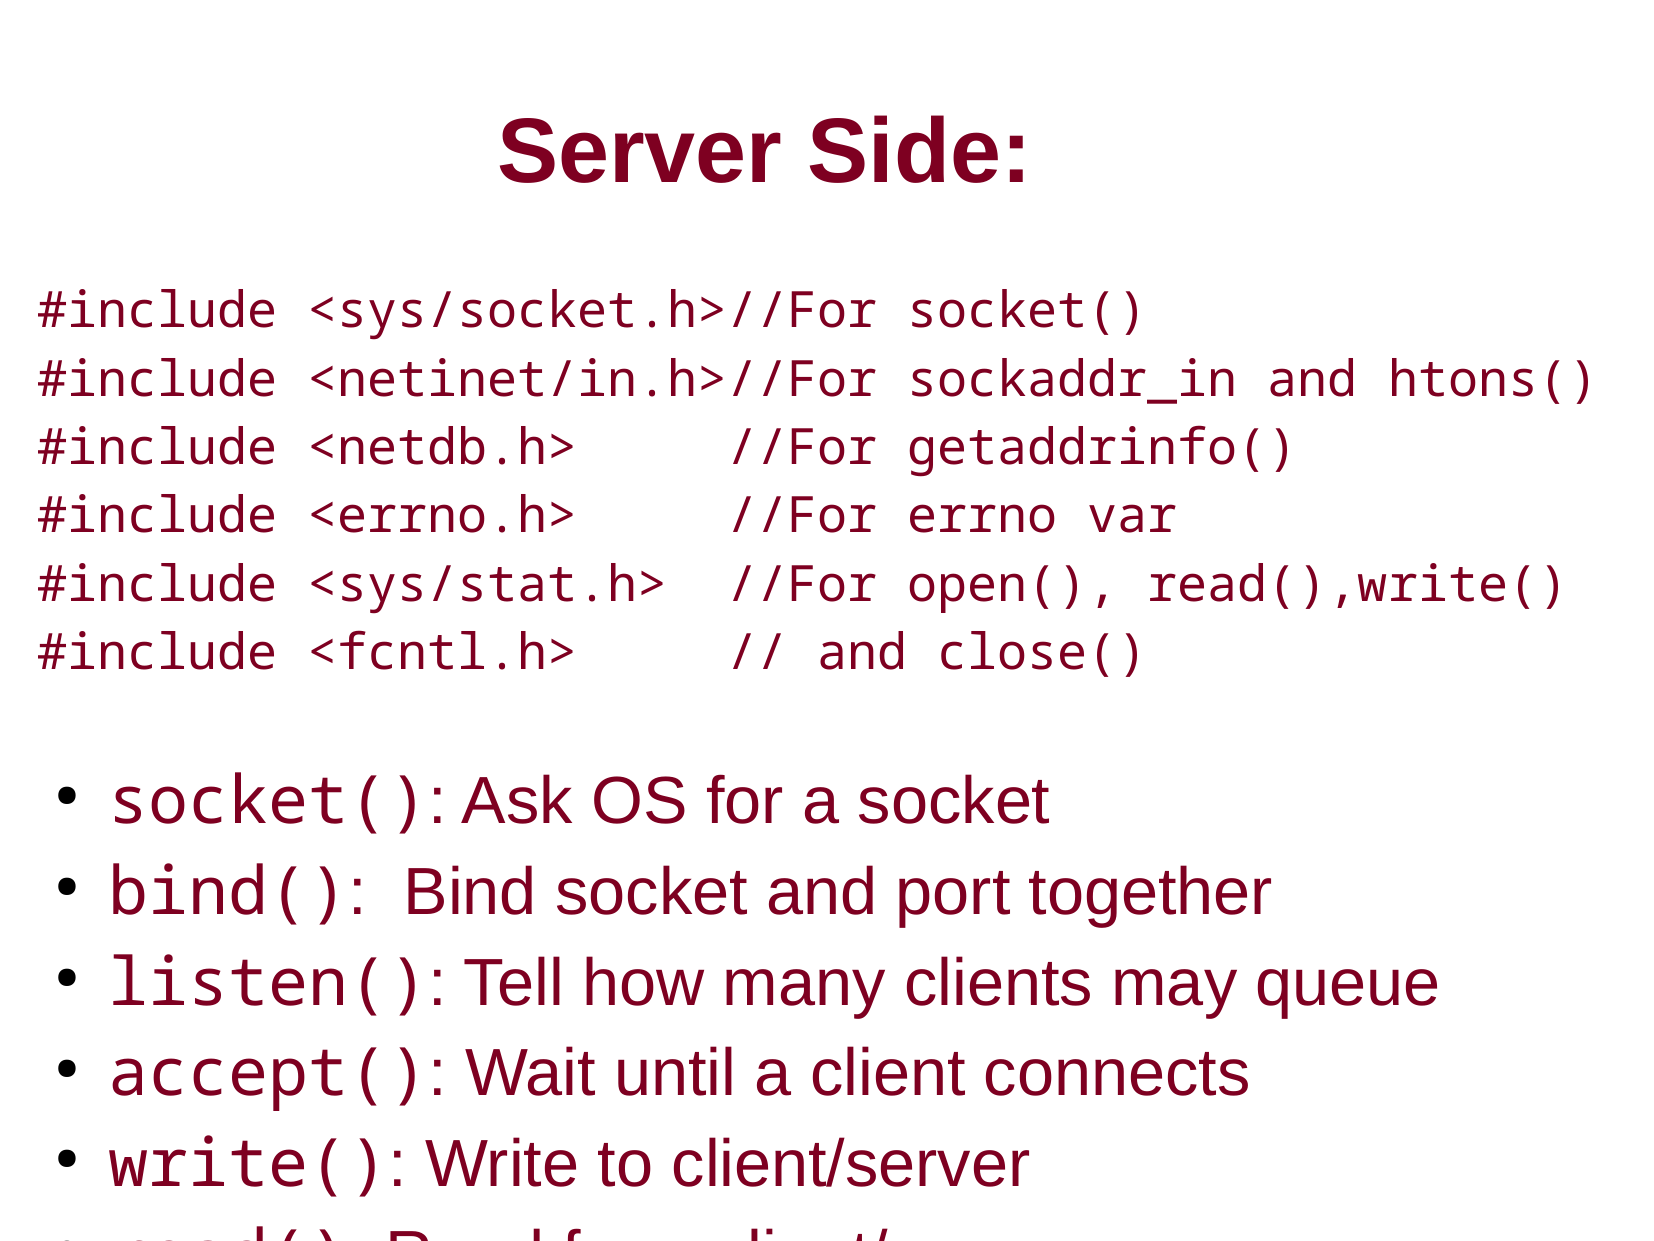

# Server Side:
#include <sys/socket.h>//For socket()
#include <netinet/in.h>//For sockaddr_in and htons()
#include <netdb.h> //For getaddrinfo()
#include <errno.h> //For errno var
#include <sys/stat.h> //For open(), read(),write()
#include <fcntl.h> // and close()
socket(): Ask OS for a socket
bind(): Bind socket and port together
listen(): Tell how many clients may queue
accept(): Wait until a client connects
write(): Write to client/server
read(): Read from client/server
close(): Close socket with client/server.